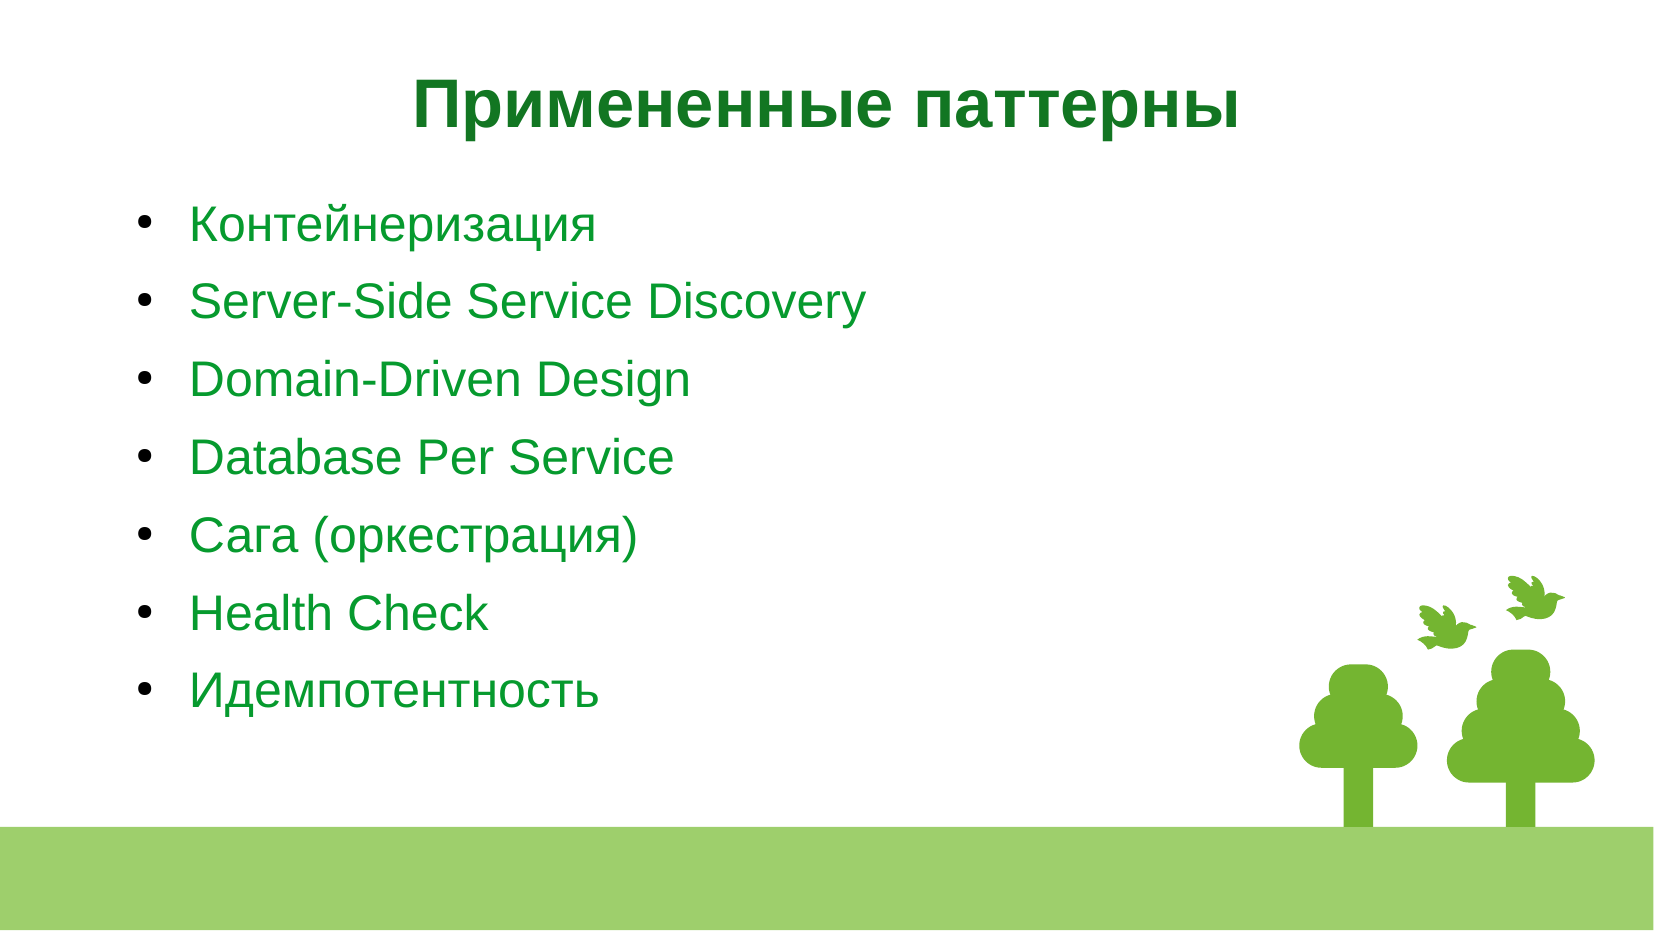

# Примененные паттерны
Контейнеризация
Server-Side Service Discovery
Domain-Driven Design
Database Per Service
Сага (оркестрация)
Health Check
Идемпотентность